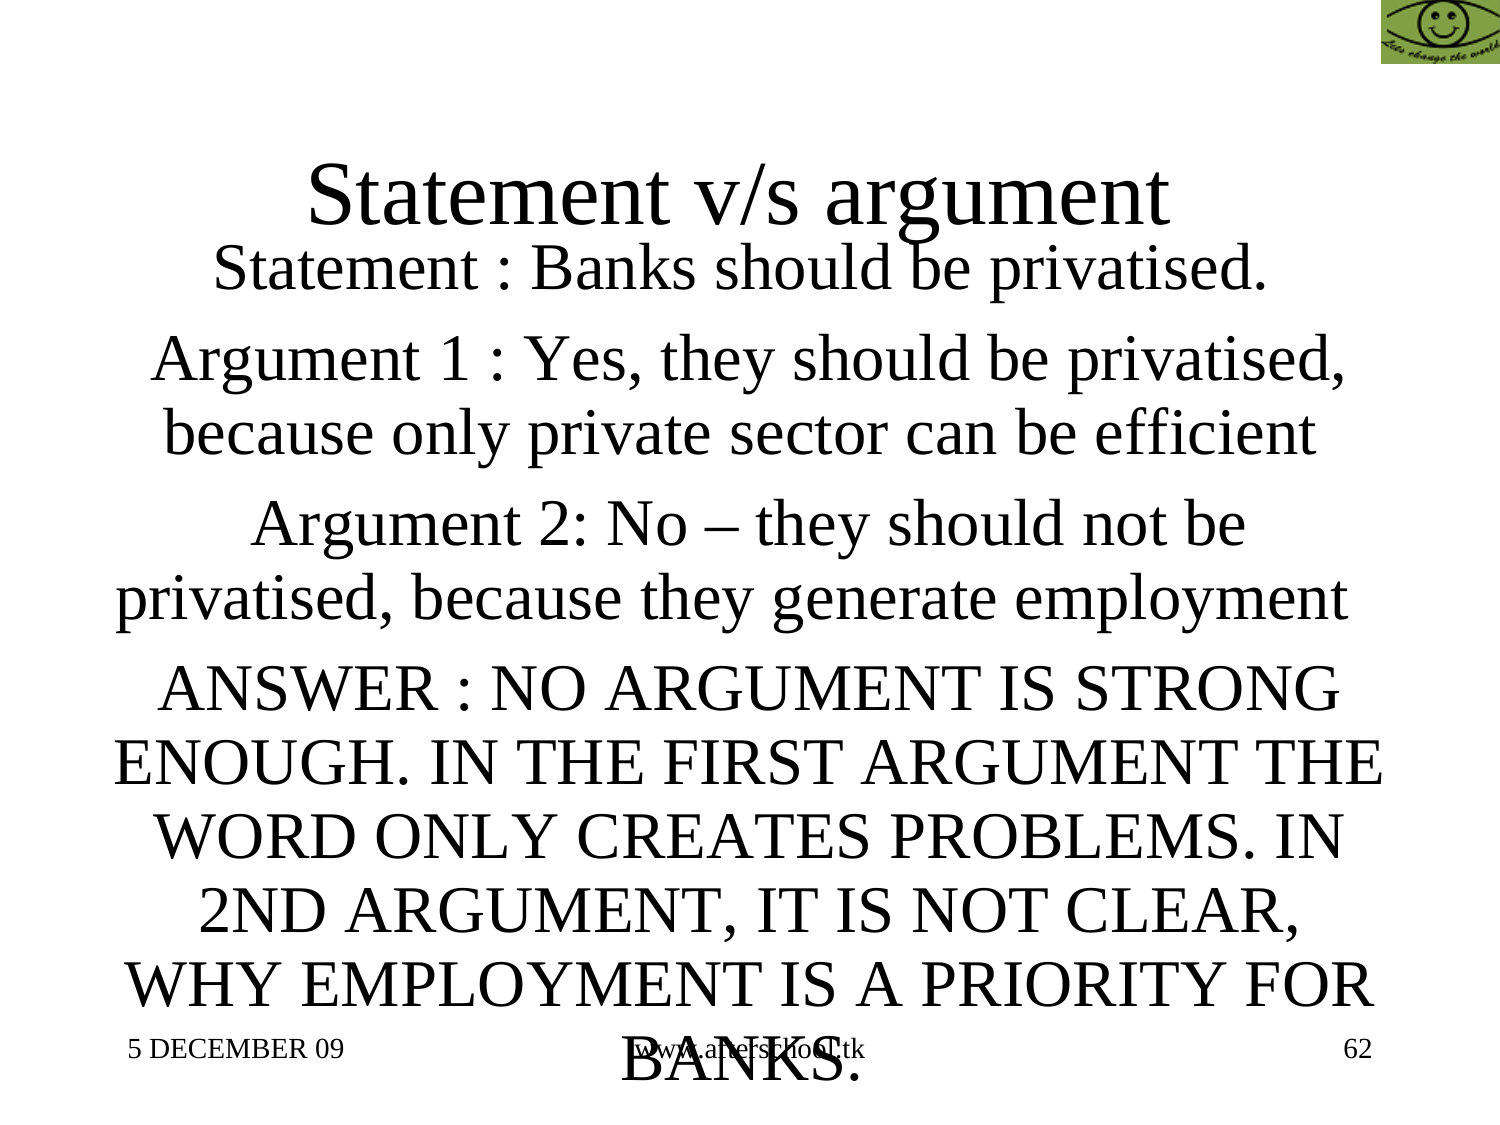

# Statement v/s argument
Statement : Banks should be privatised.
Argument 1 : Yes, they should be privatised, because only private sector can be efficient
Argument 2: No – they should not be privatised, because they generate employment
ANSWER : NO ARGUMENT IS STRONG ENOUGH. IN THE FIRST ARGUMENT THE WORD ONLY CREATES PROBLEMS. IN 2ND ARGUMENT, IT IS NOT CLEAR, WHY EMPLOYMENT IS A PRIORITY FOR BANKS.
MFI Seminar Jain PG College
AFTERSCHOOOL centre for social entrepreneurship
62